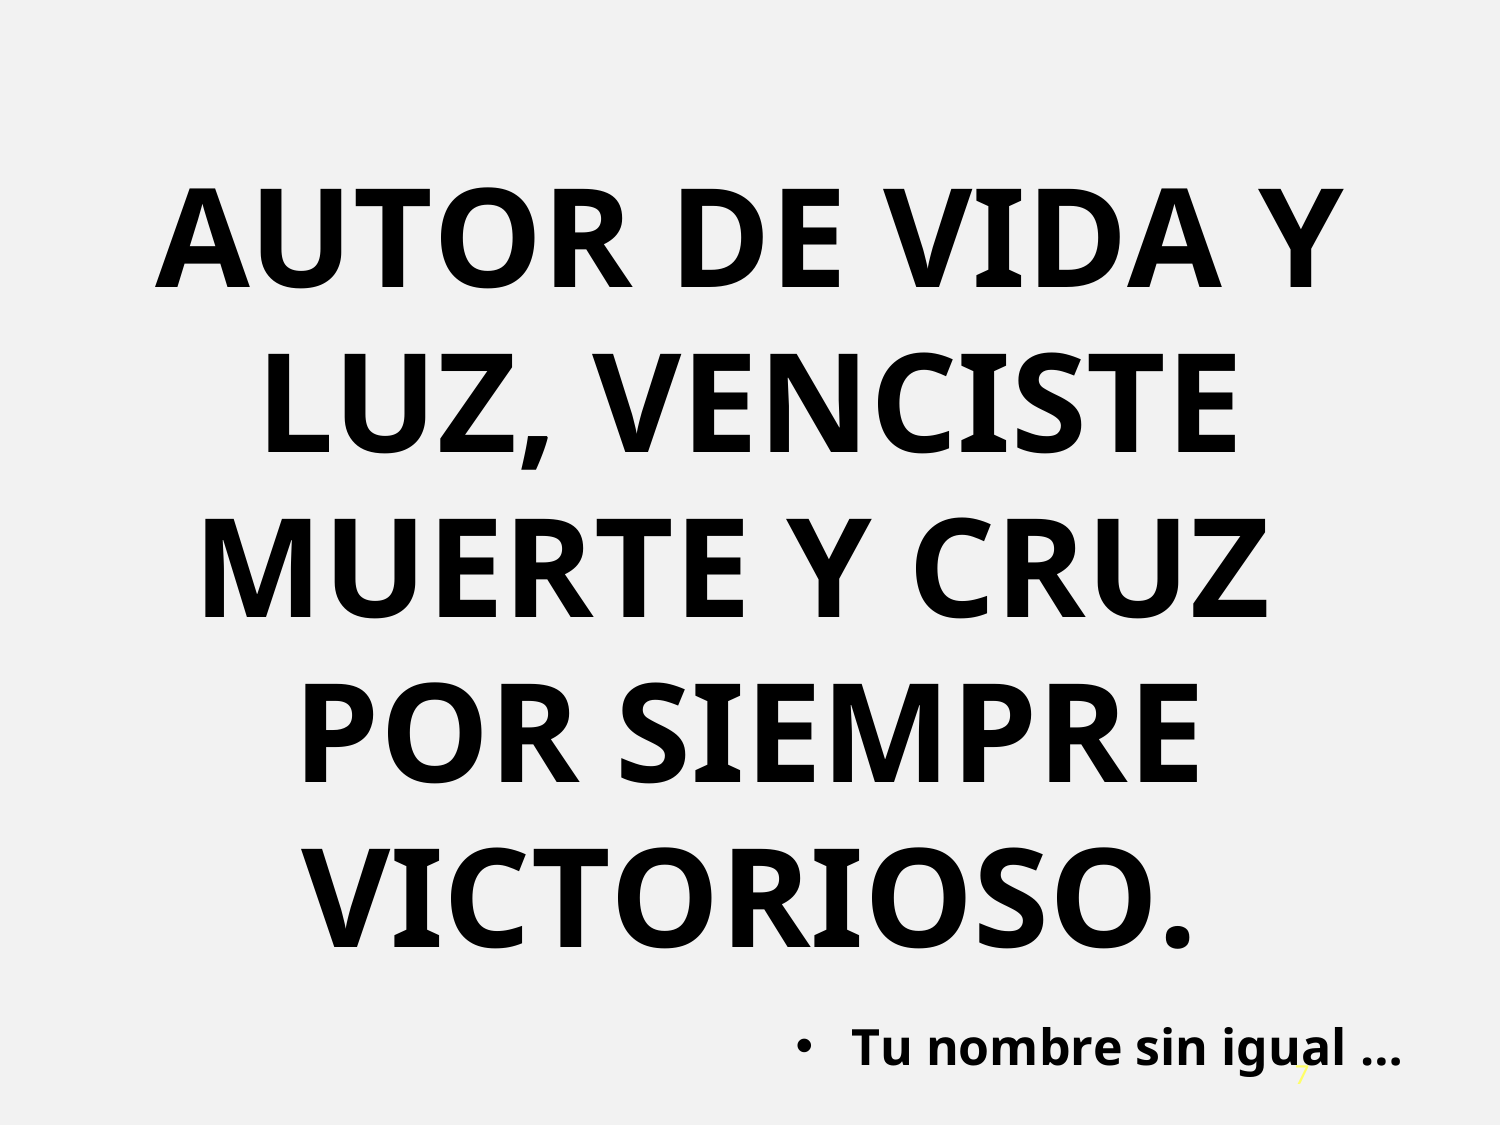

AUTOR DE VIDA Y LUZ, VENCISTE MUERTE Y CRUZ POR SIEMPRE VICTORIOSO.
Tu nombre sin igual …